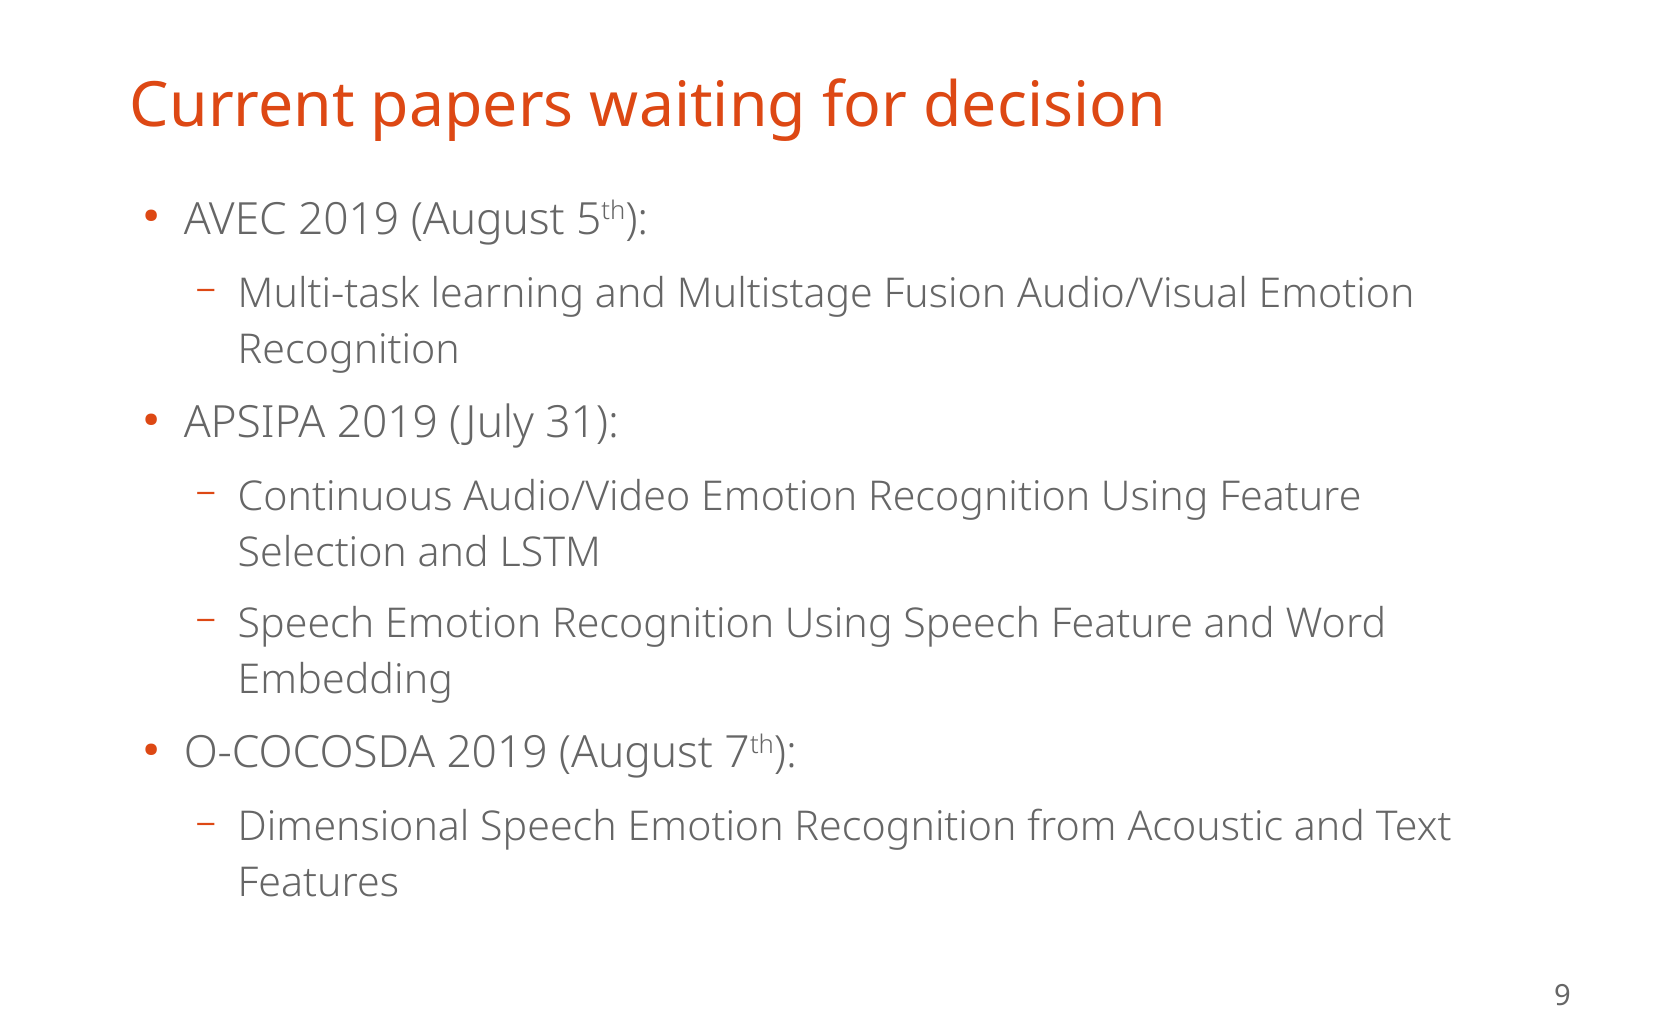

# Current papers waiting for decision
AVEC 2019 (August 5th):
Multi-task learning and Multistage Fusion Audio/Visual Emotion Recognition
APSIPA 2019 (July 31):
Continuous Audio/Video Emotion Recognition Using Feature Selection and LSTM
Speech Emotion Recognition Using Speech Feature and Word Embedding
O-COCOSDA 2019 (August 7th):
Dimensional Speech Emotion Recognition from Acoustic and Text Features
9